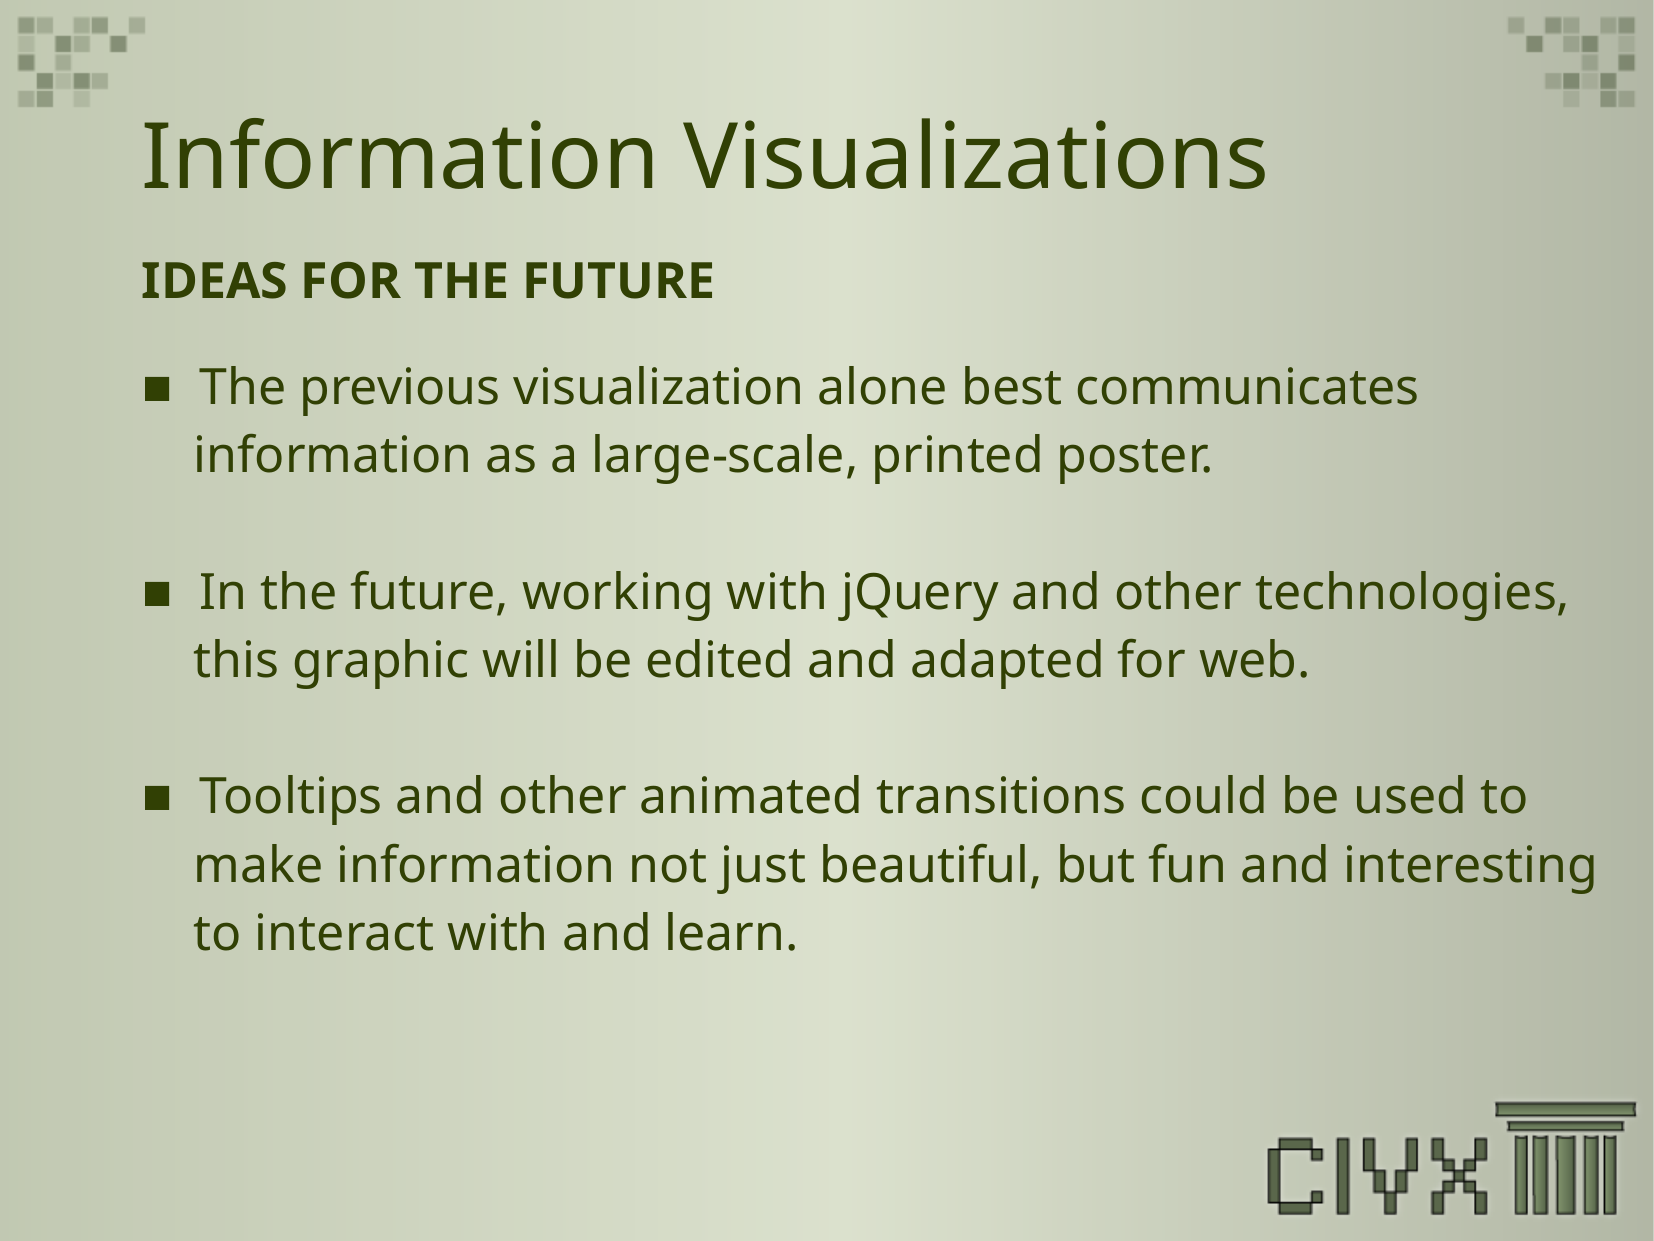

# Information Visualizations
IDEAS FOR THE FUTURE
n The previous visualization alone best communicates
 information as a large-scale, printed poster.
n In the future, working with jQuery and other technologies,
 this graphic will be edited and adapted for web.
n Tooltips and other animated transitions could be used to
 make information not just beautiful, but fun and interesting
 to interact with and learn.